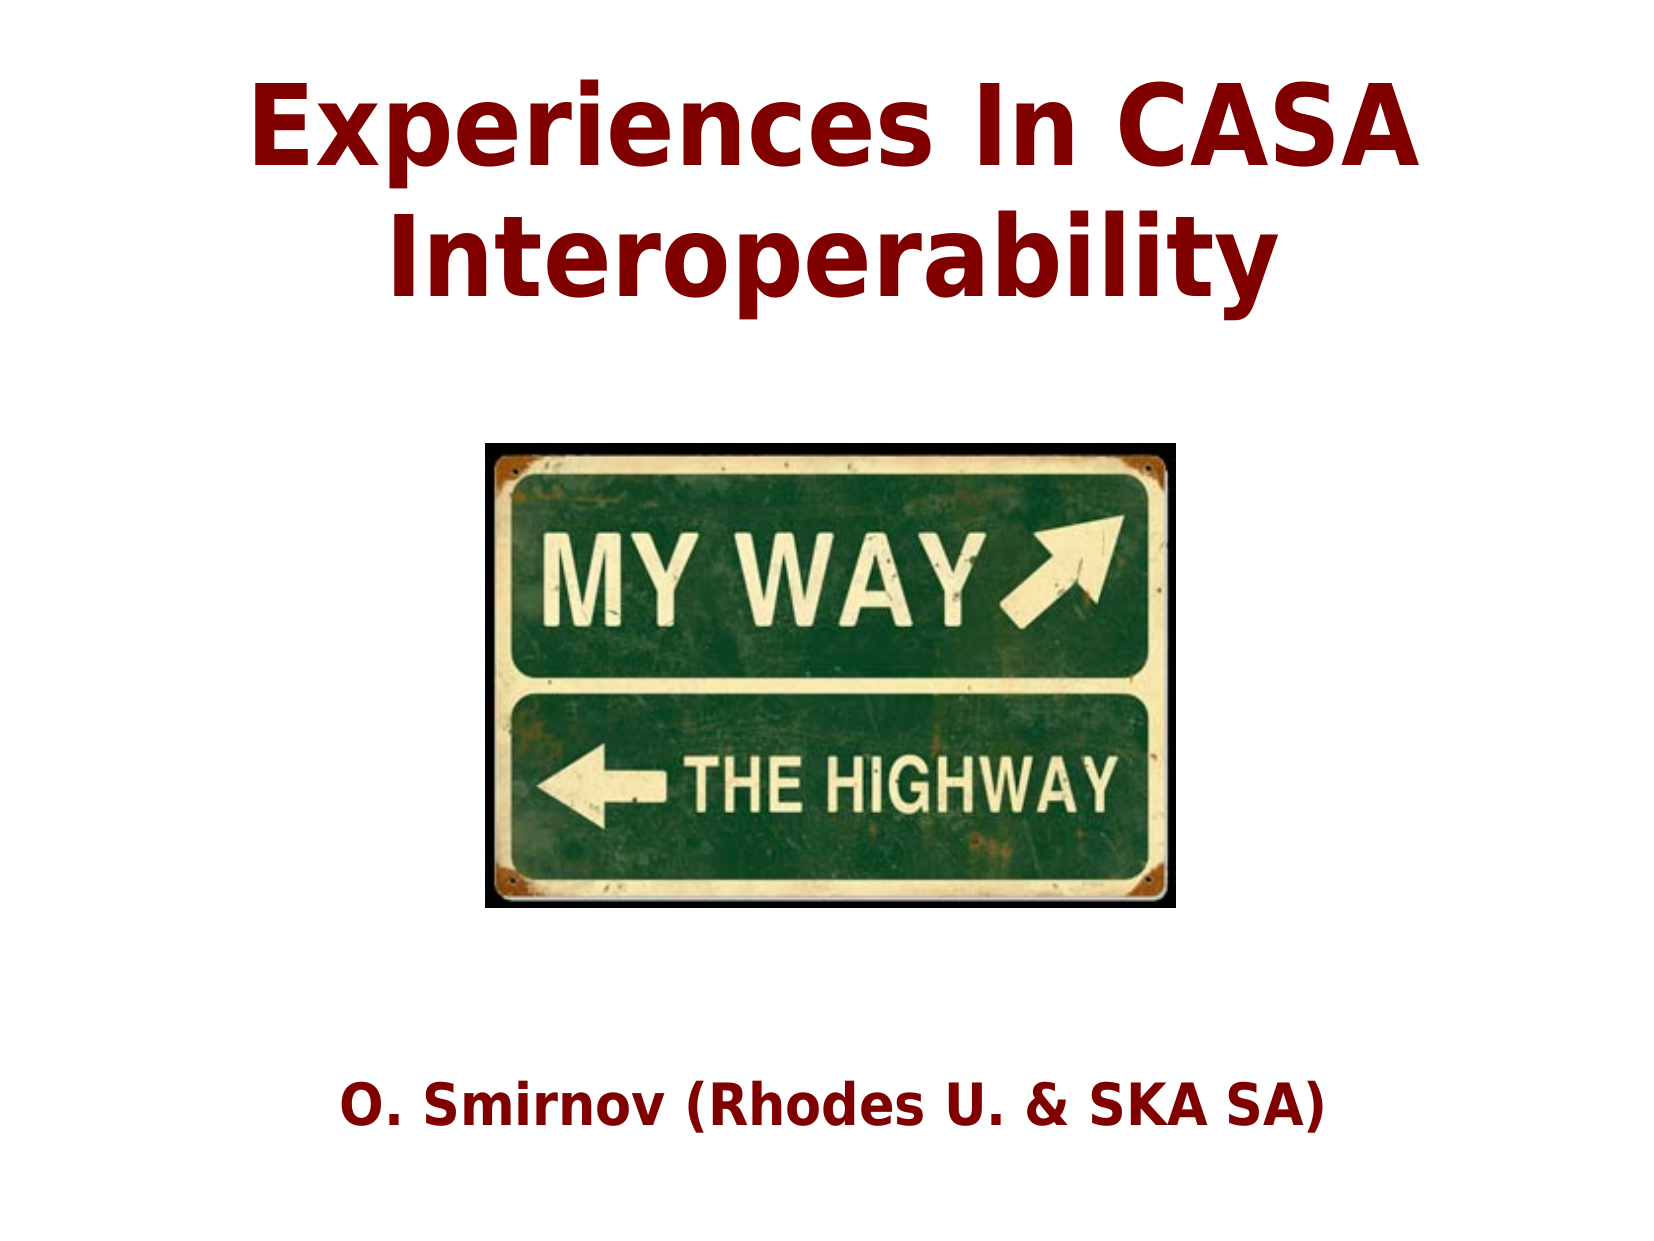

# Experiences In CASA Interoperability
O. Smirnov (Rhodes U. & SKA SA)